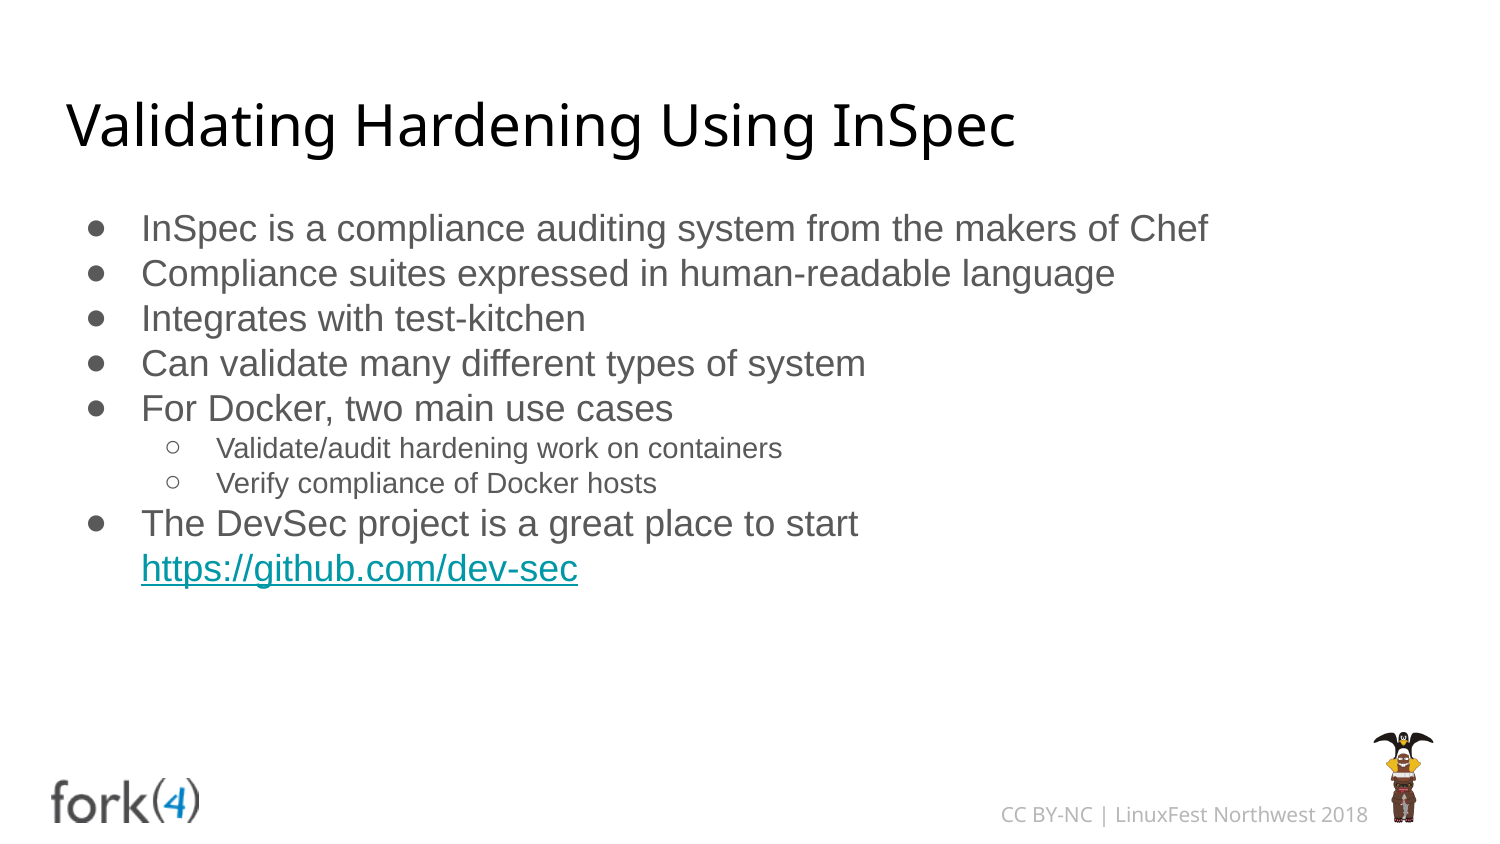

# Validating Hardening Using InSpec
InSpec is a compliance auditing system from the makers of Chef
Compliance suites expressed in human-readable language
Integrates with test-kitchen
Can validate many different types of system
For Docker, two main use cases
Validate/audit hardening work on containers
Verify compliance of Docker hosts
The DevSec project is a great place to start
https://github.com/dev-sec